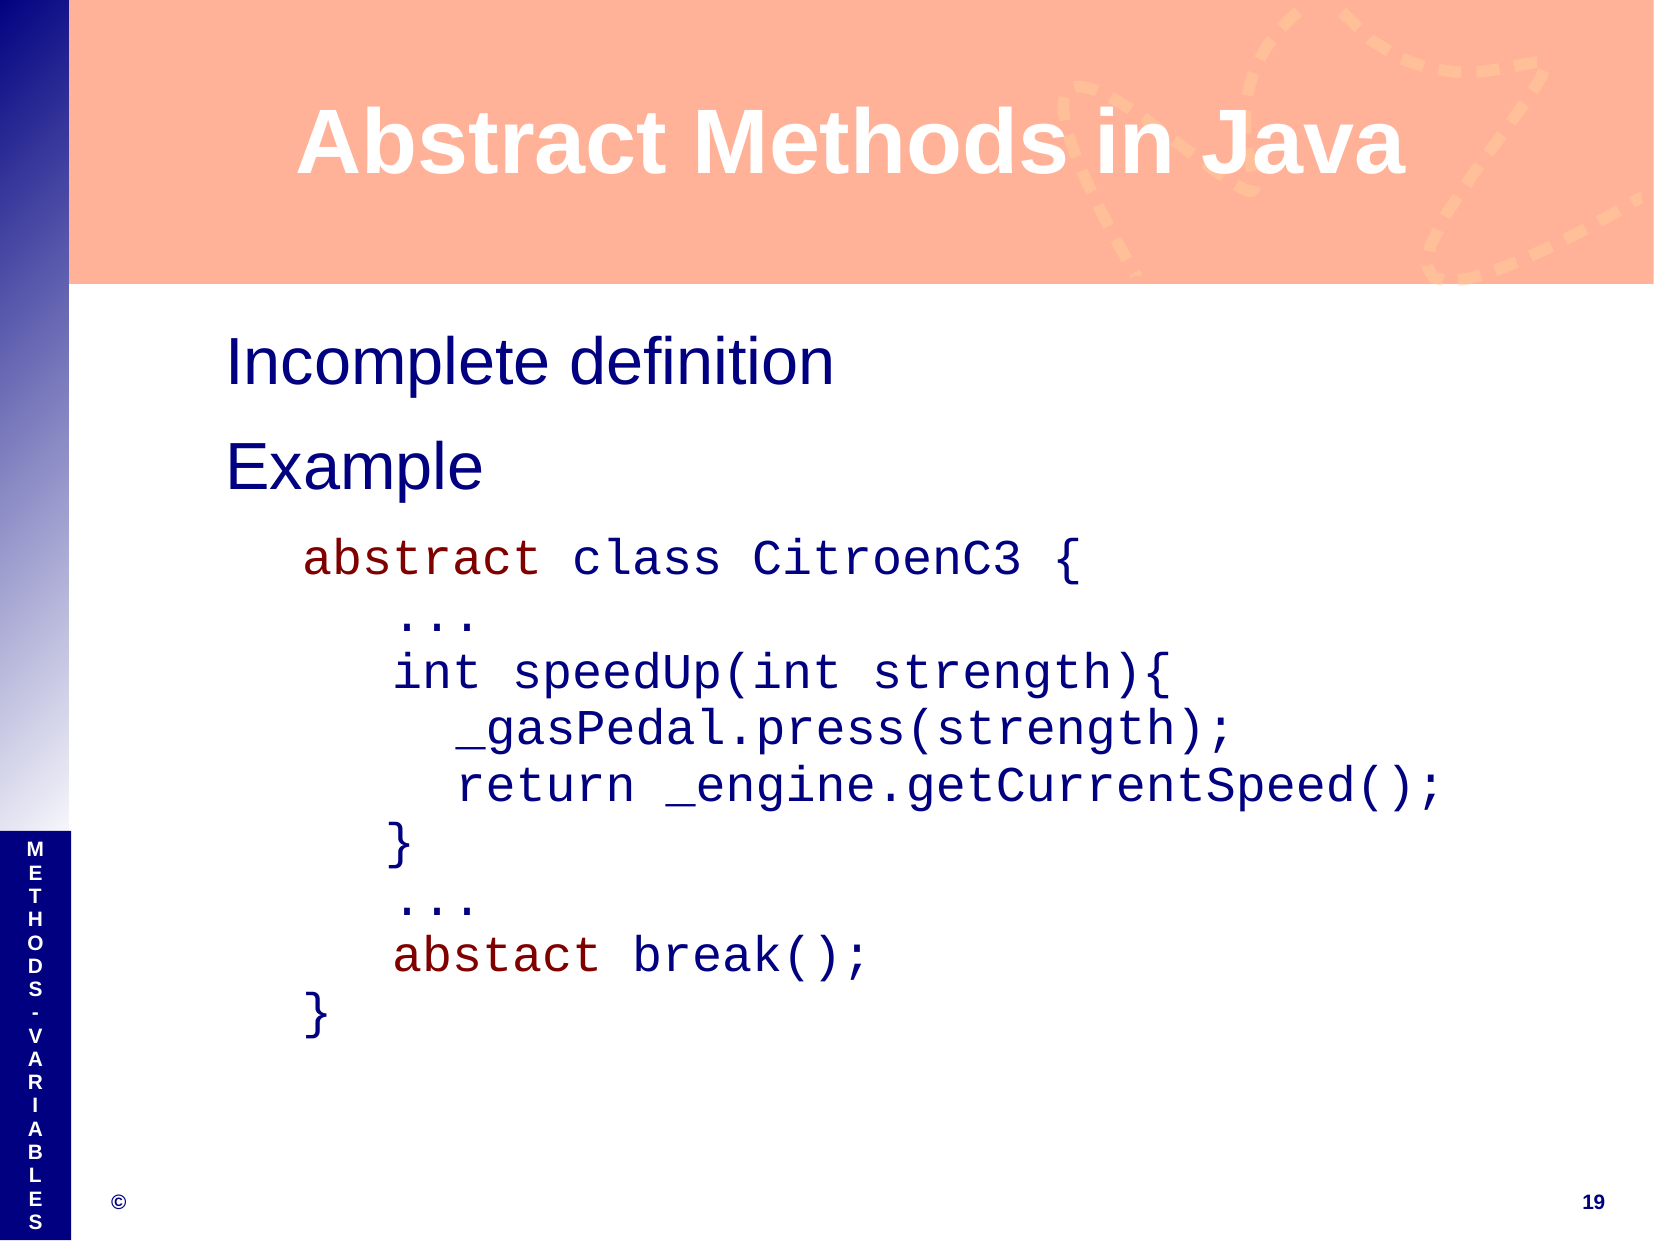

# Abstract Methods in Java
Incomplete definition
Example
abstract class CitroenC3 {
 ...
 int speedUp(int strength){
_gasPedal.press(strength);
return _engine.getCurrentSpeed();
}
 ...
 abstact break();
}
M
E
T
H
O
D
S
-
V
A
R
I
A
B
L
E
S